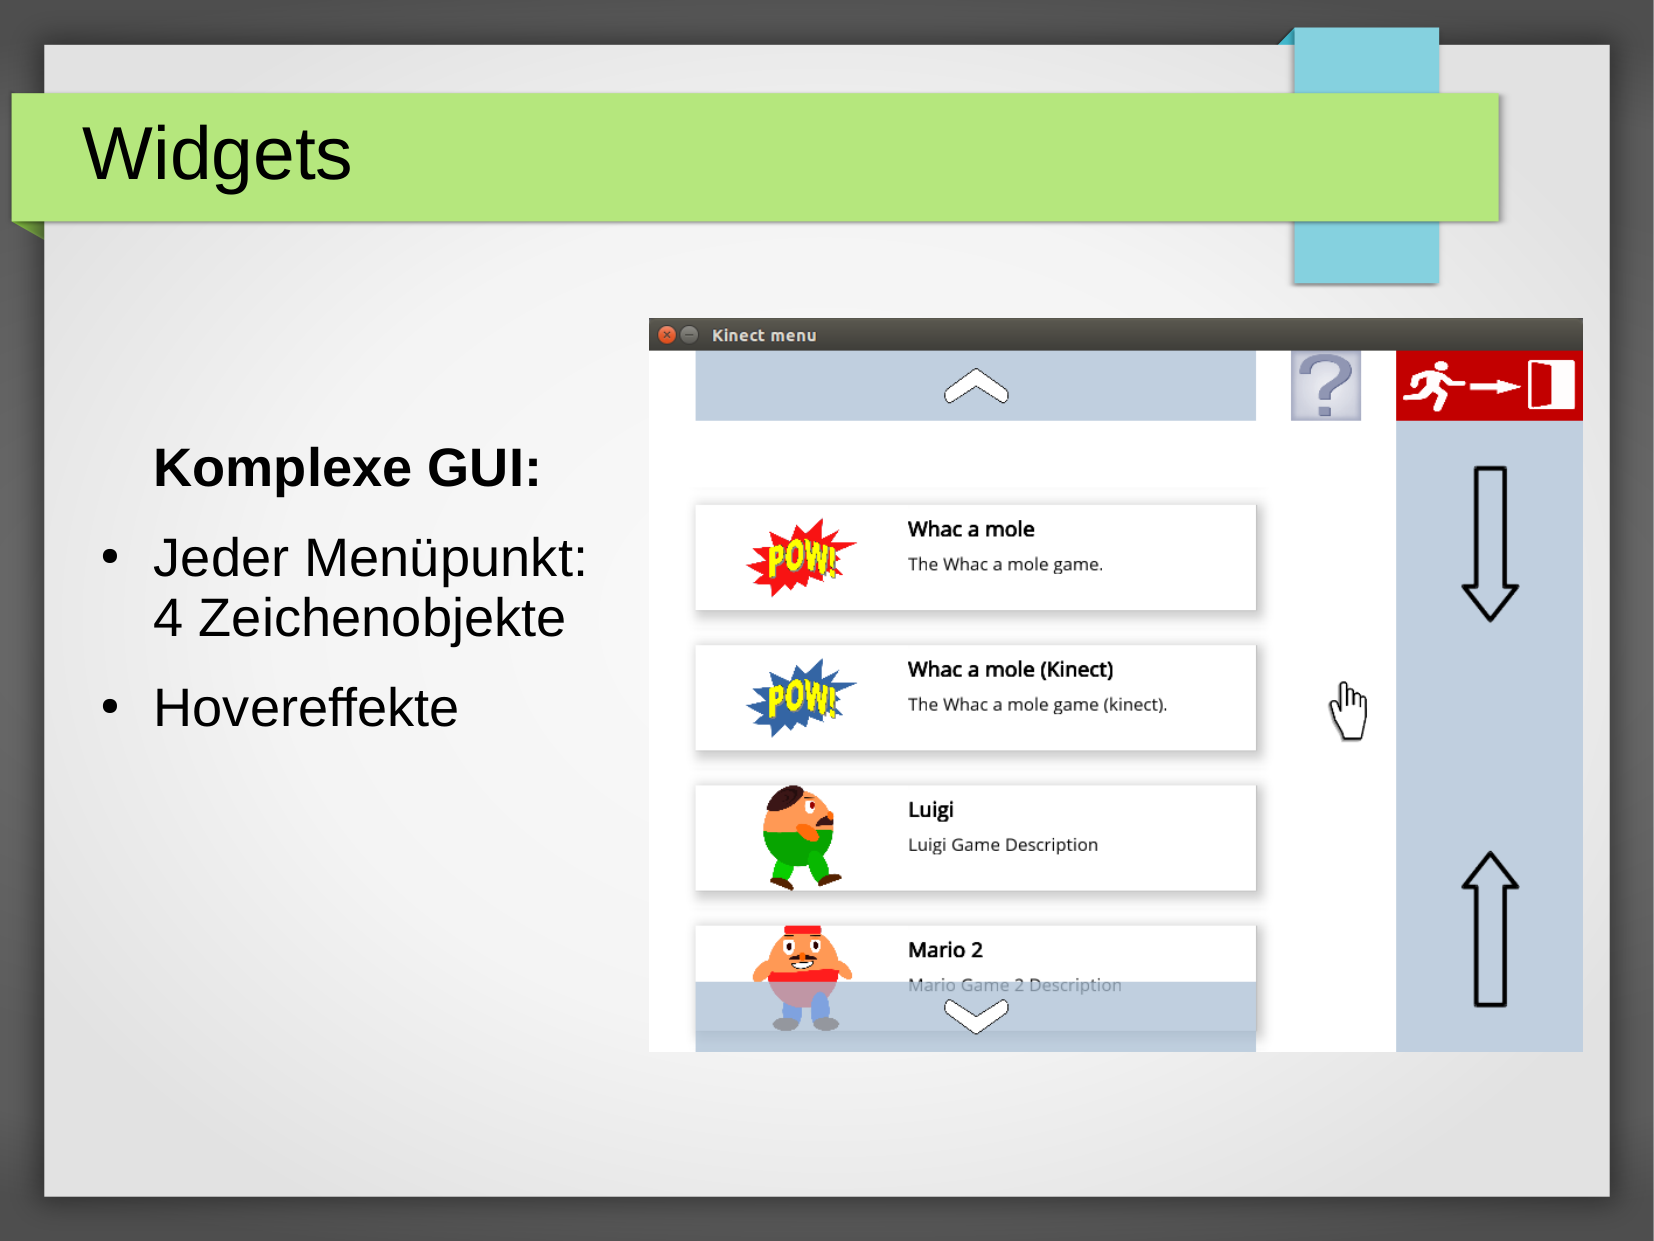

# Widgets
Komplexe GUI:
Jeder Menüpunkt:
4 Zeichenobjekte
Hovereffekte